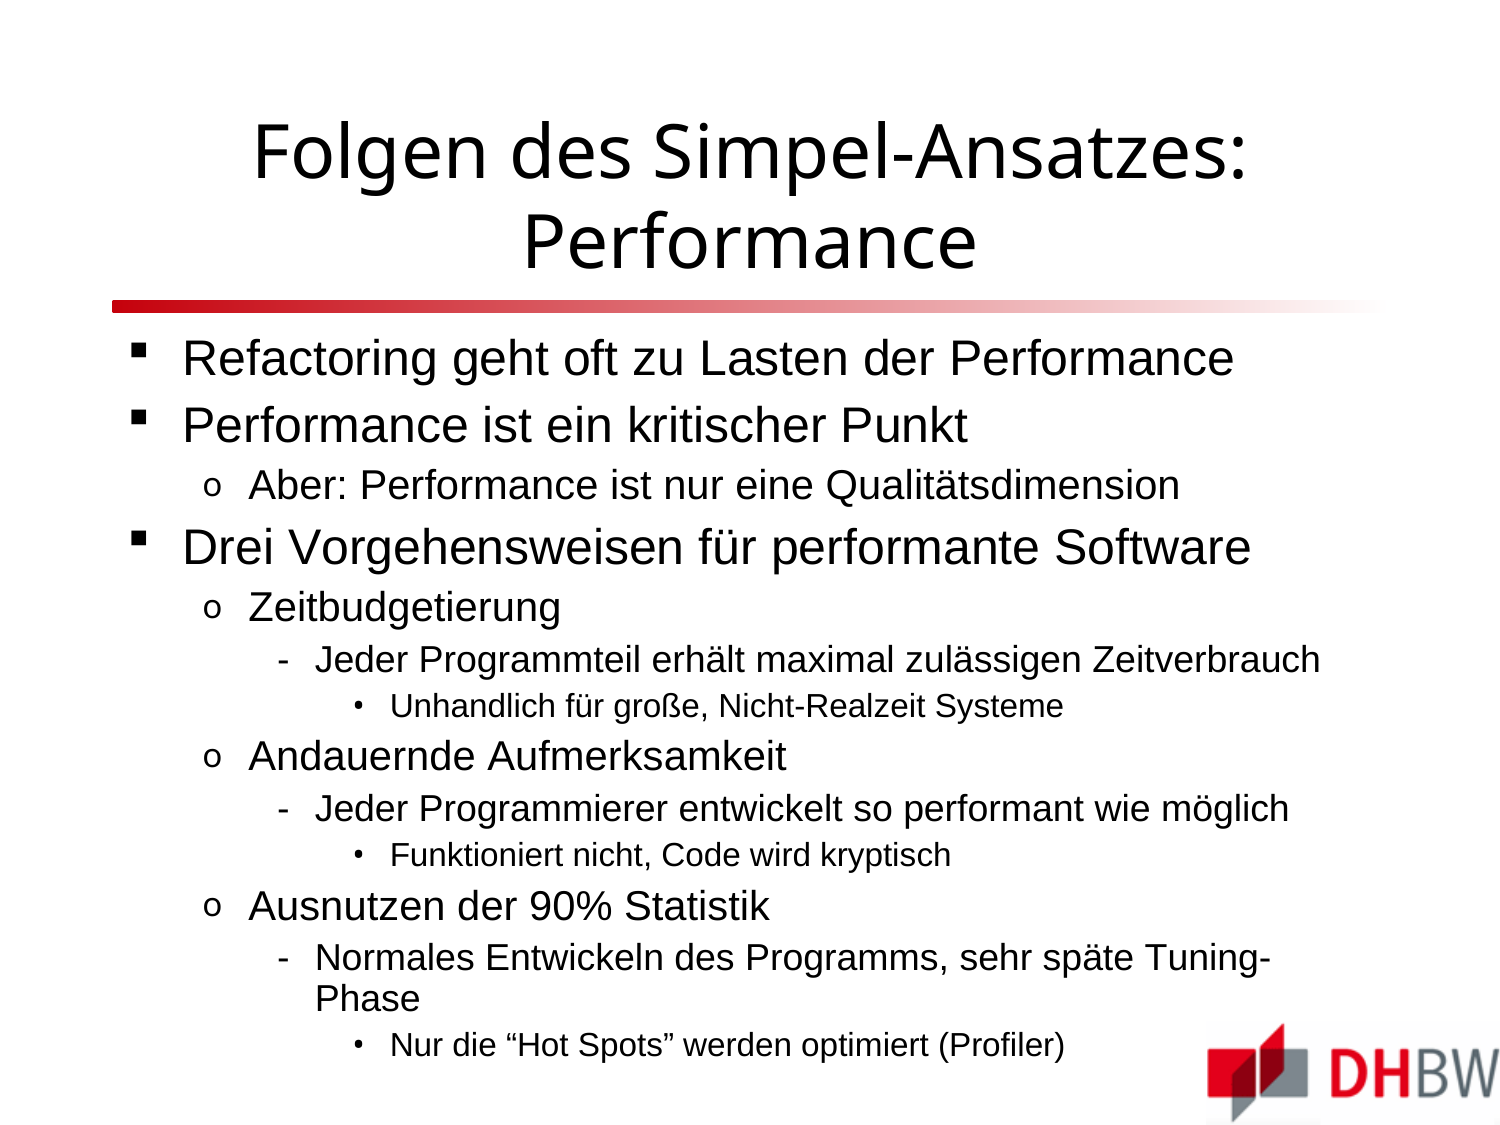

# Folgen des Simpel-Ansatzes: Performance
Refactoring geht oft zu Lasten der Performance
Performance ist ein kritischer Punkt
Aber: Performance ist nur eine Qualitätsdimension
Drei Vorgehensweisen für performante Software
Zeitbudgetierung
Jeder Programmteil erhält maximal zulässigen Zeitverbrauch
Unhandlich für große, Nicht-Realzeit Systeme
Andauernde Aufmerksamkeit
Jeder Programmierer entwickelt so performant wie möglich
Funktioniert nicht, Code wird kryptisch
Ausnutzen der 90% Statistik
Normales Entwickeln des Programms, sehr späte Tuning-Phase
Nur die “Hot Spots” werden optimiert (Profiler)